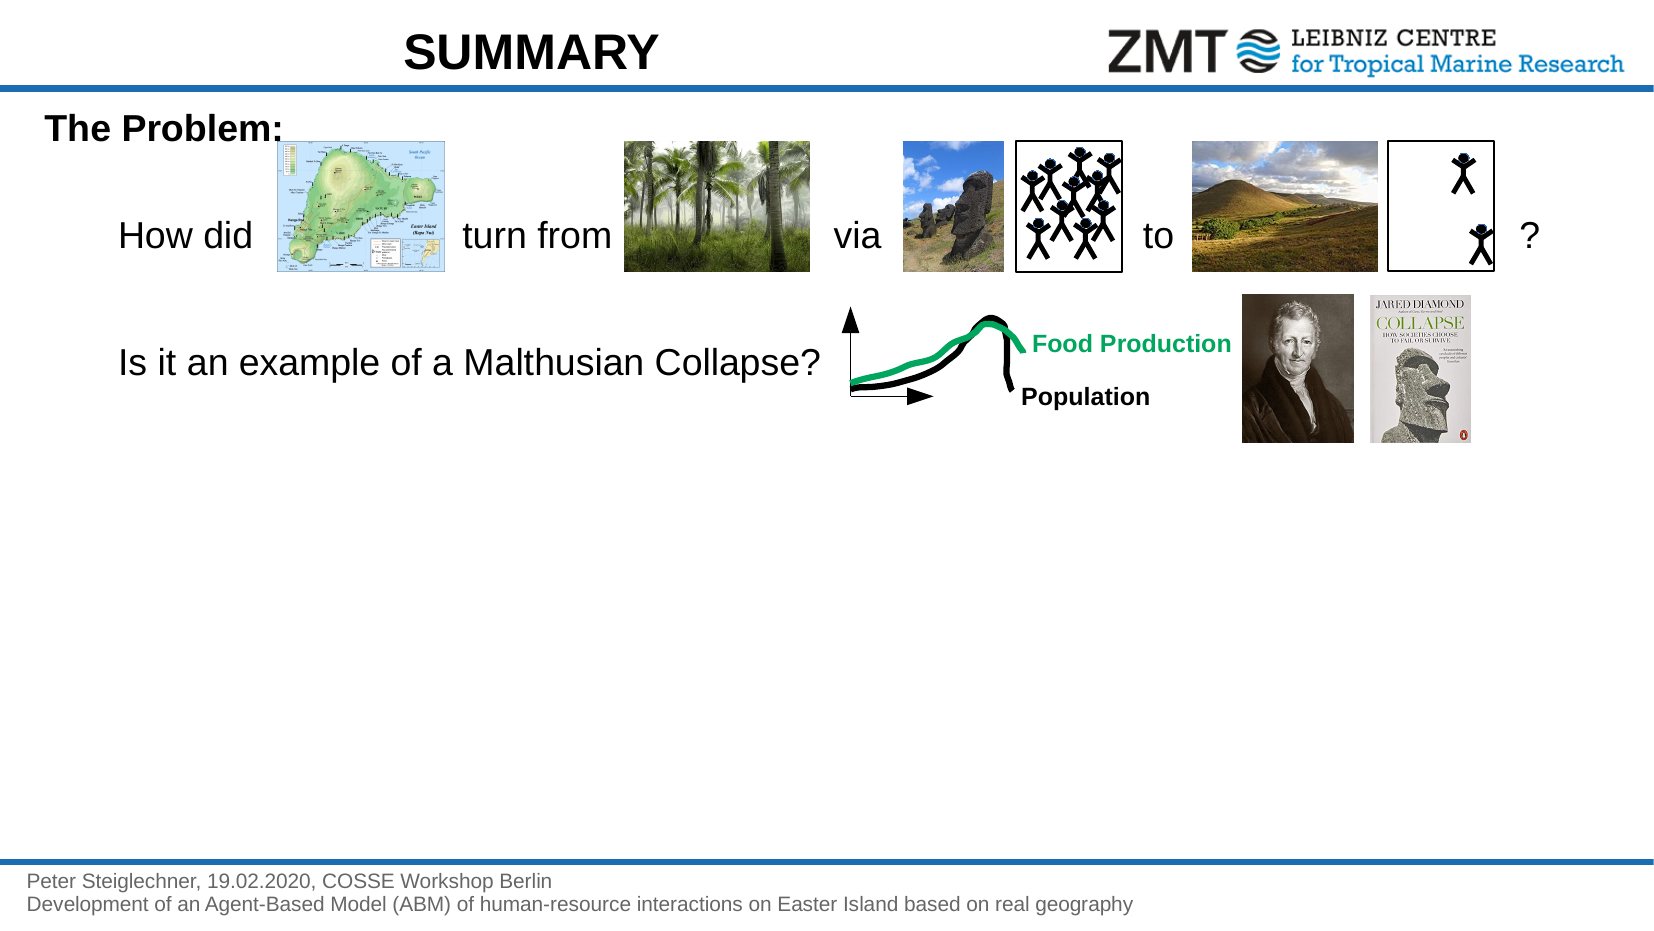

# SUMMARY
The Problem:
	How did turn from 	 via to ?
	Is it an example of a Malthusian Collapse?
Food Production
Population